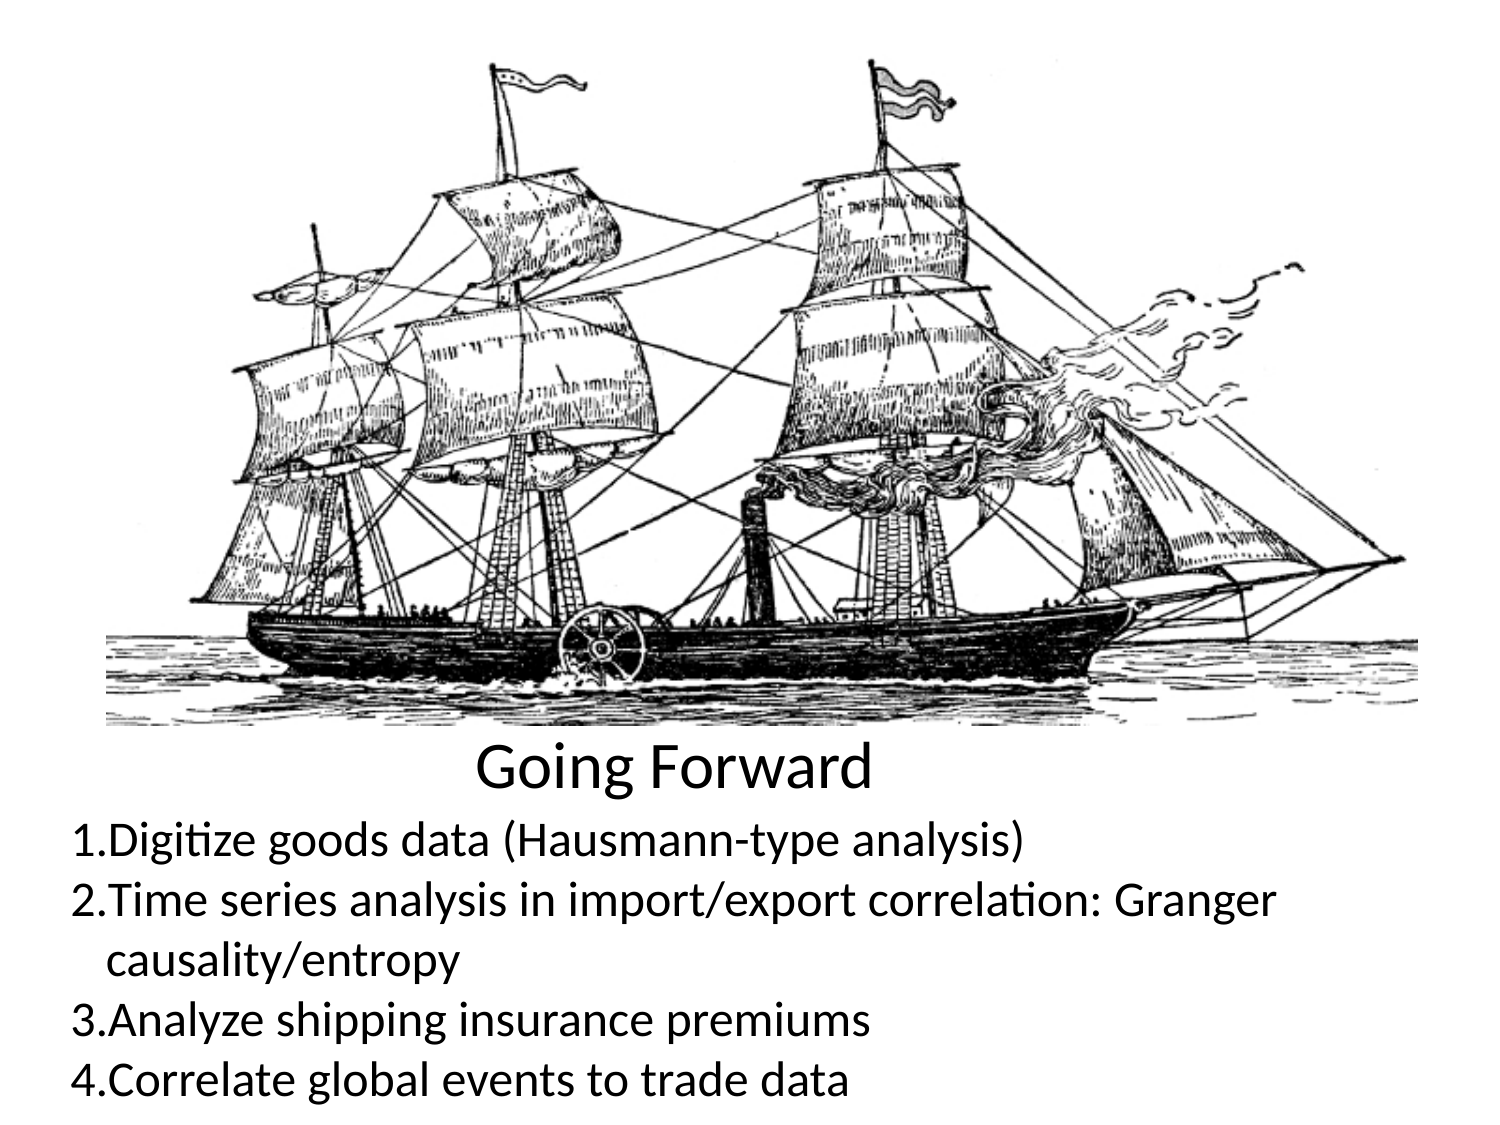

Going Forward
Digitize goods data (Hausmann-type analysis)
Time series analysis in import/export correlation: Granger causality/entropy
Analyze shipping insurance premiums
Correlate global events to trade data